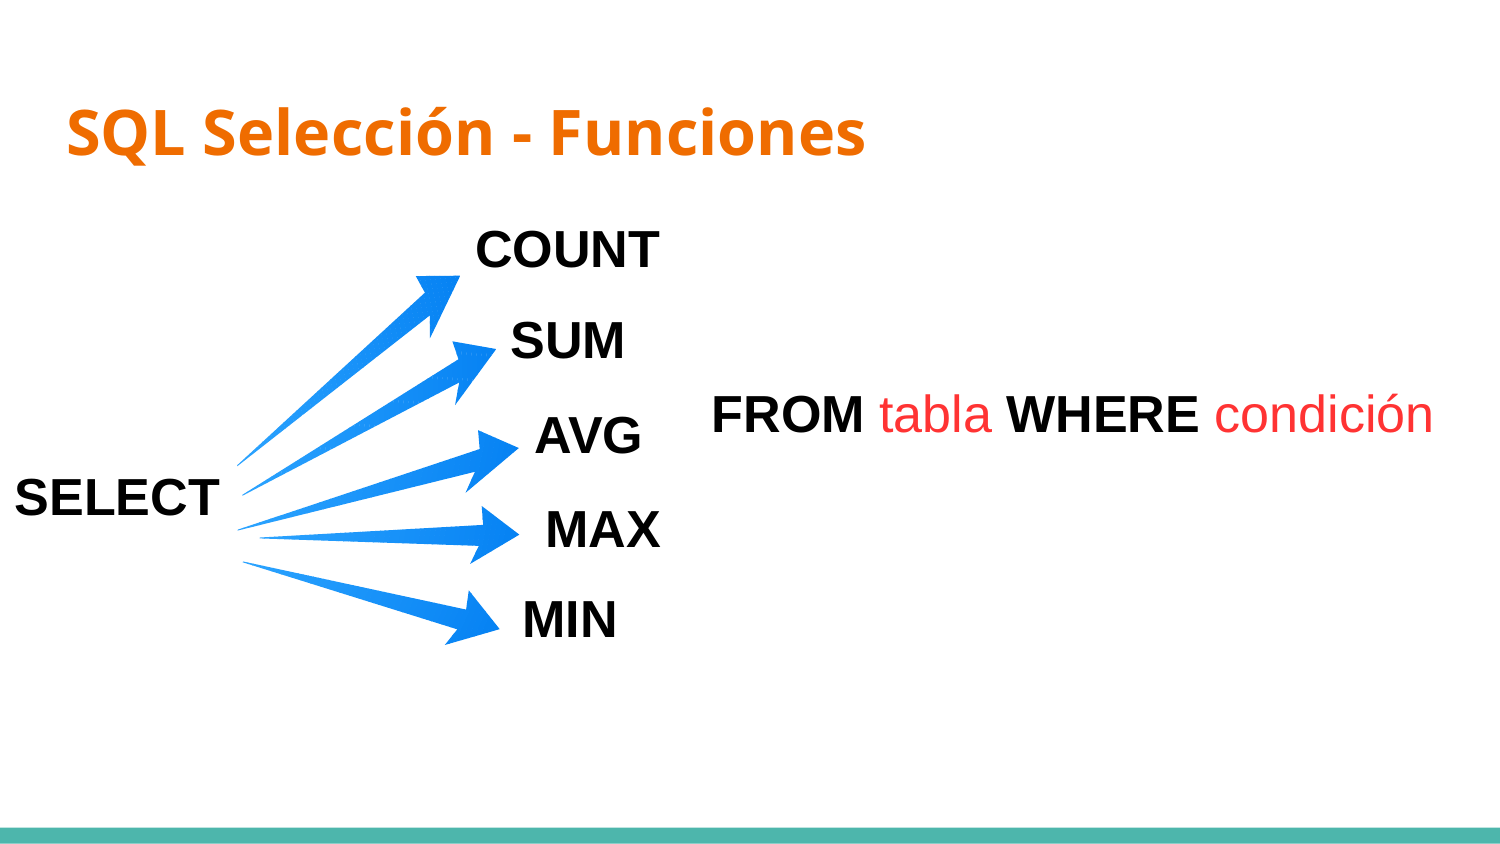

# SQL Selección - Funciones
COUNT
SUM
FROM tabla WHERE condición
AVG
SELECT
MAX
MIN